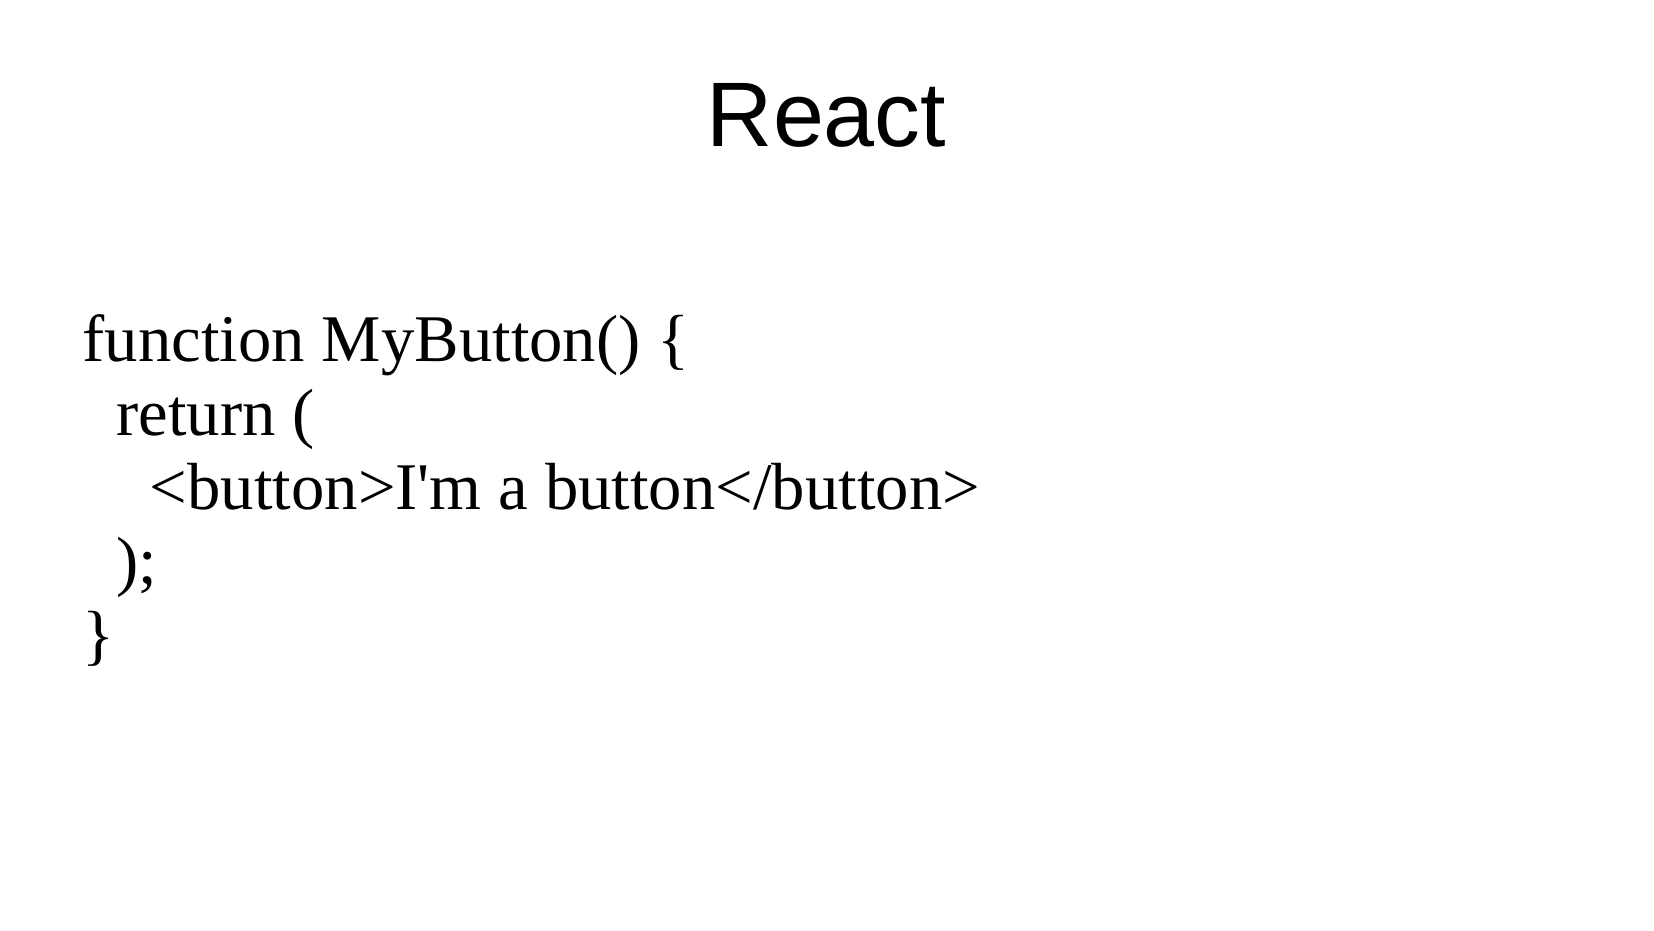

# React
function MyButton() {
 return (
 <button>I'm a button</button>
 );
}